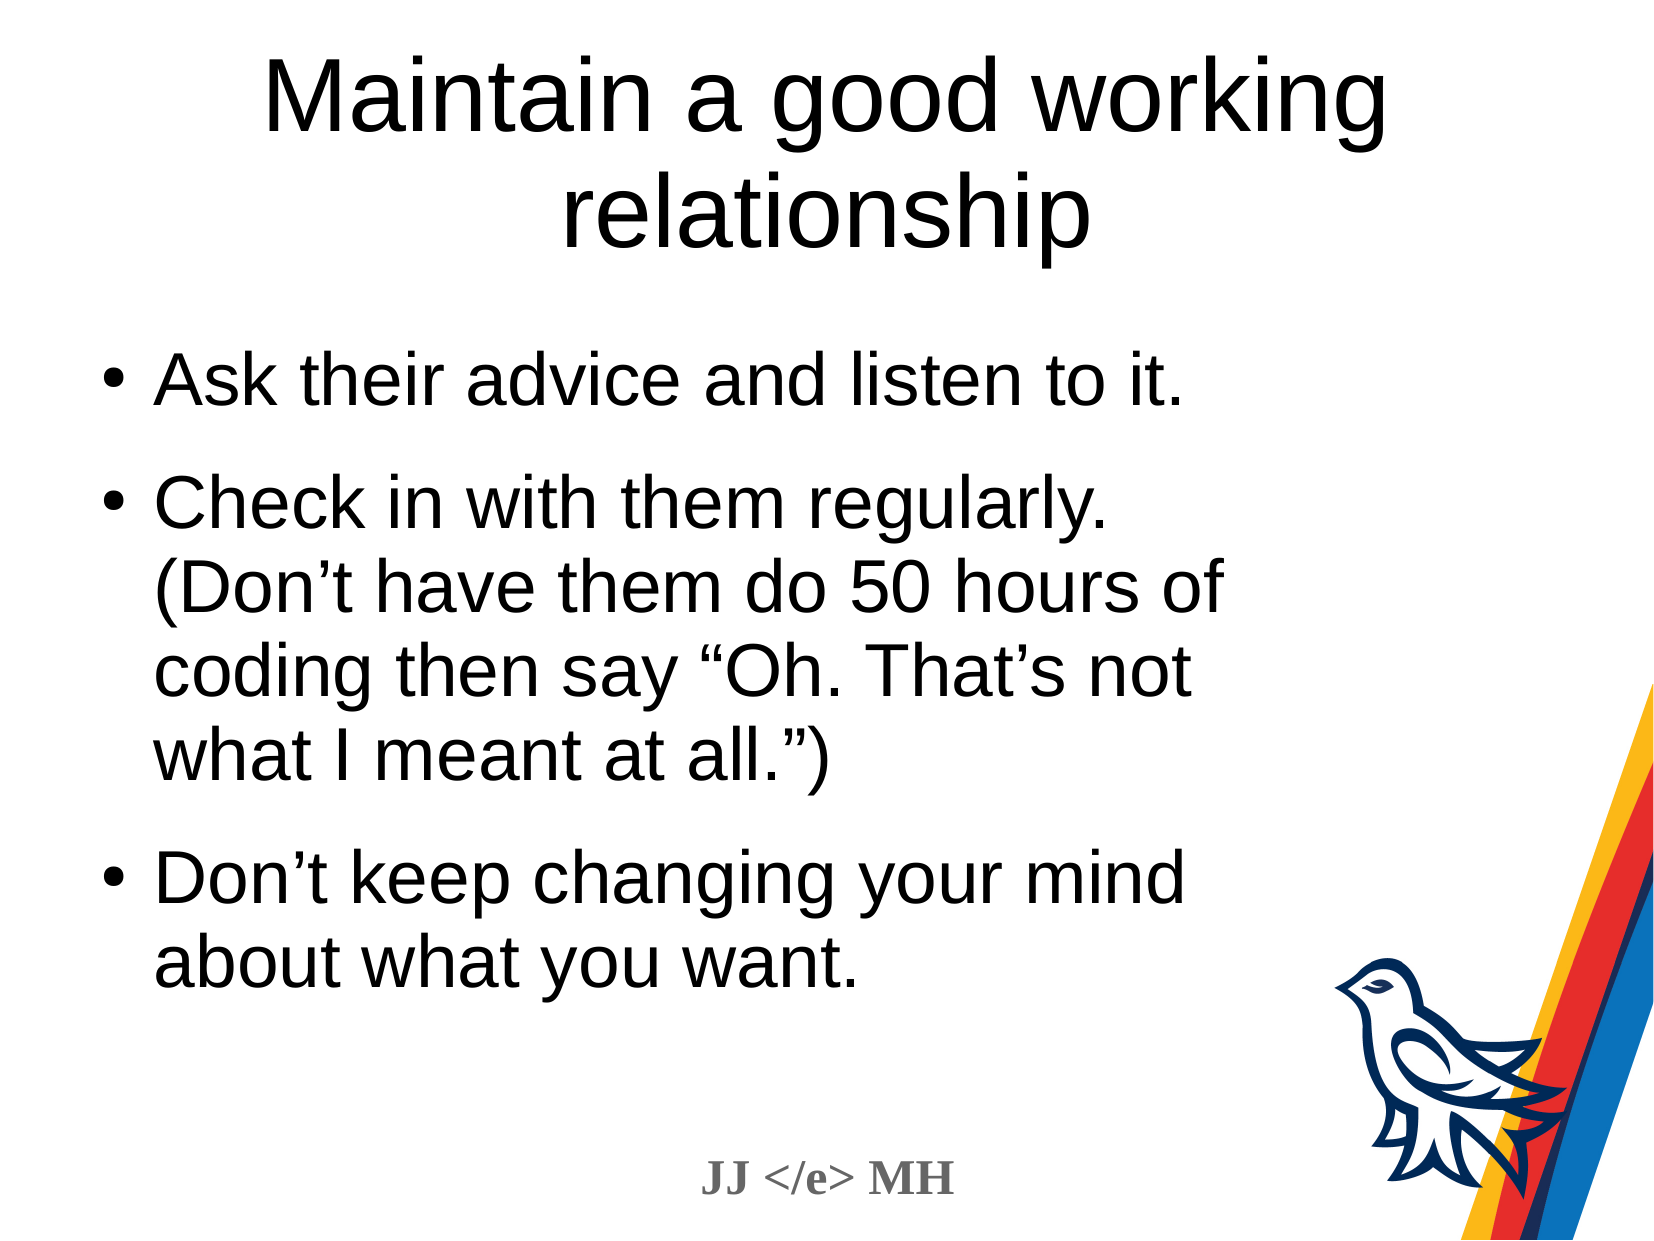

# Maintain a good working relationship
Ask their advice and listen to it.
Check in with them regularly. (Don’t have them do 50 hours of coding then say “Oh. That’s not what I meant at all.”)
Don’t keep changing your mind about what you want.